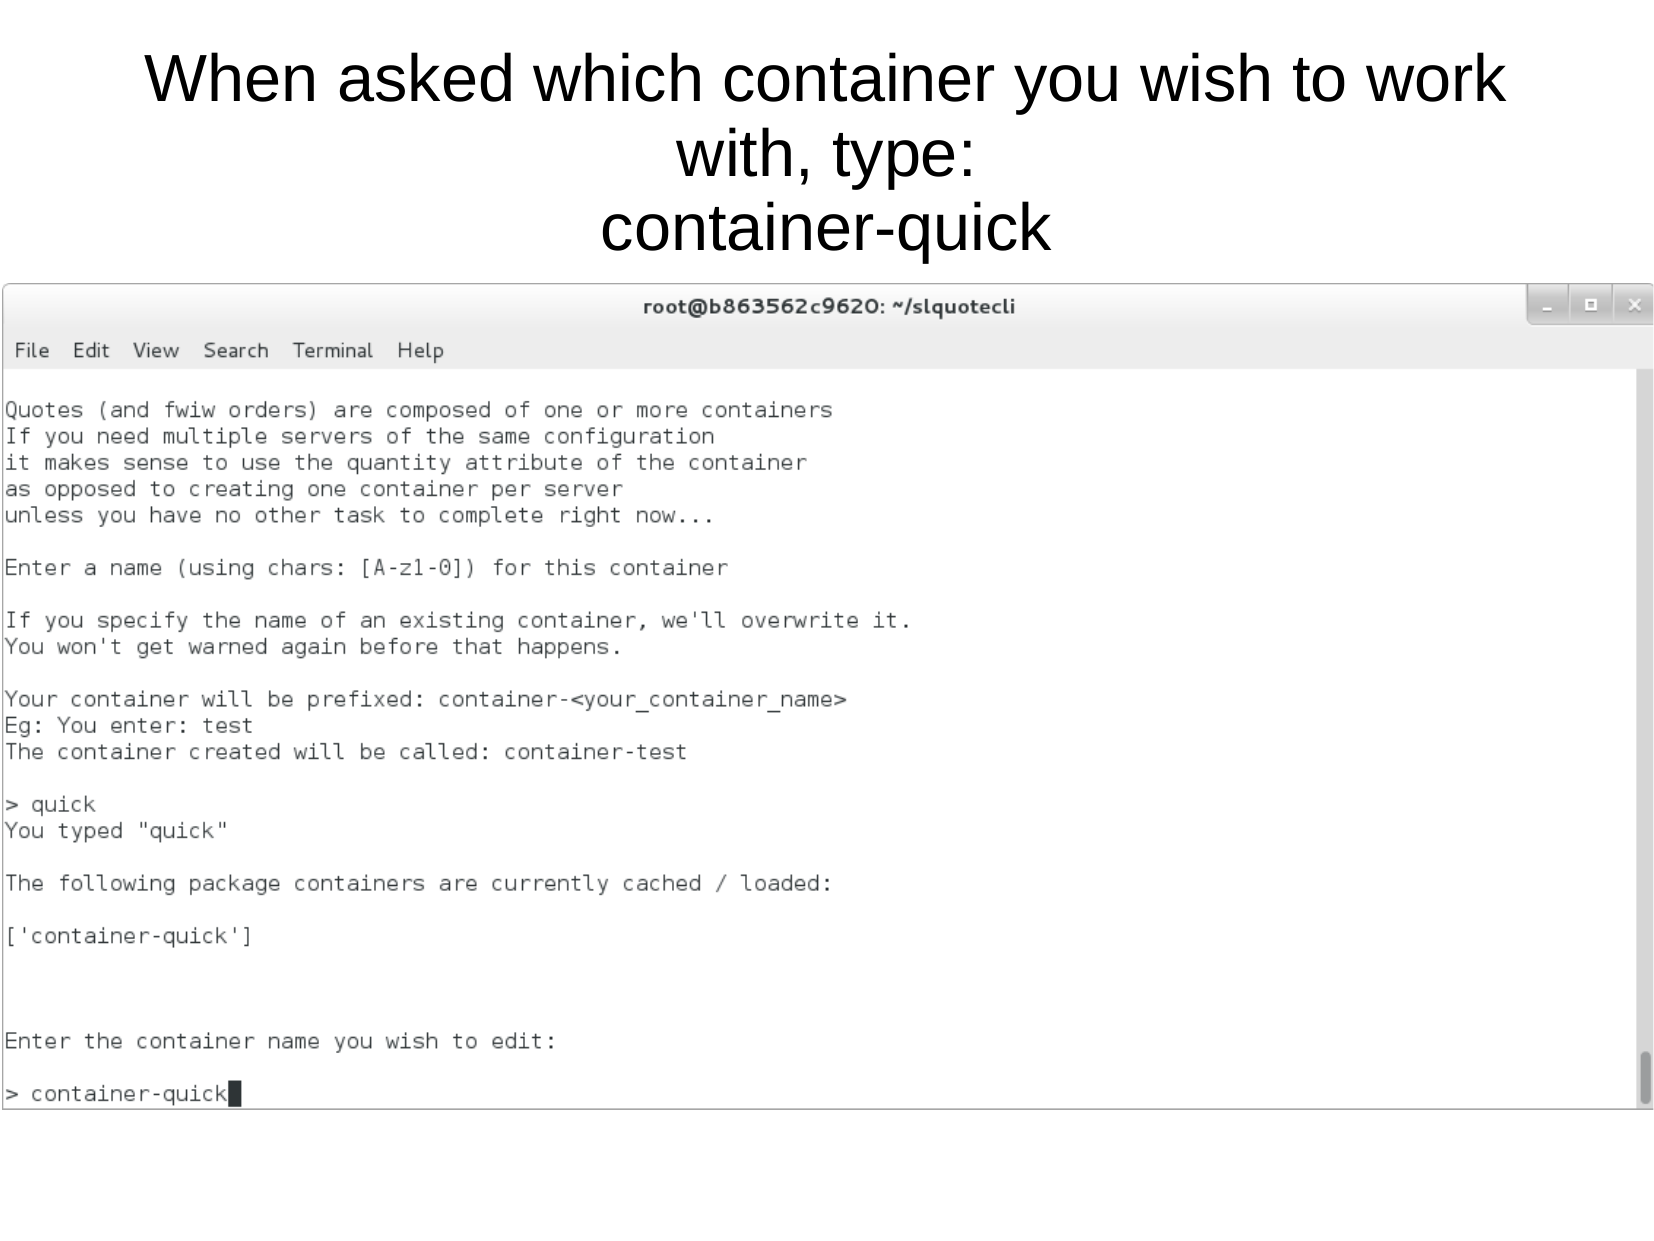

# When asked which container you wish to work with, type: container-quick